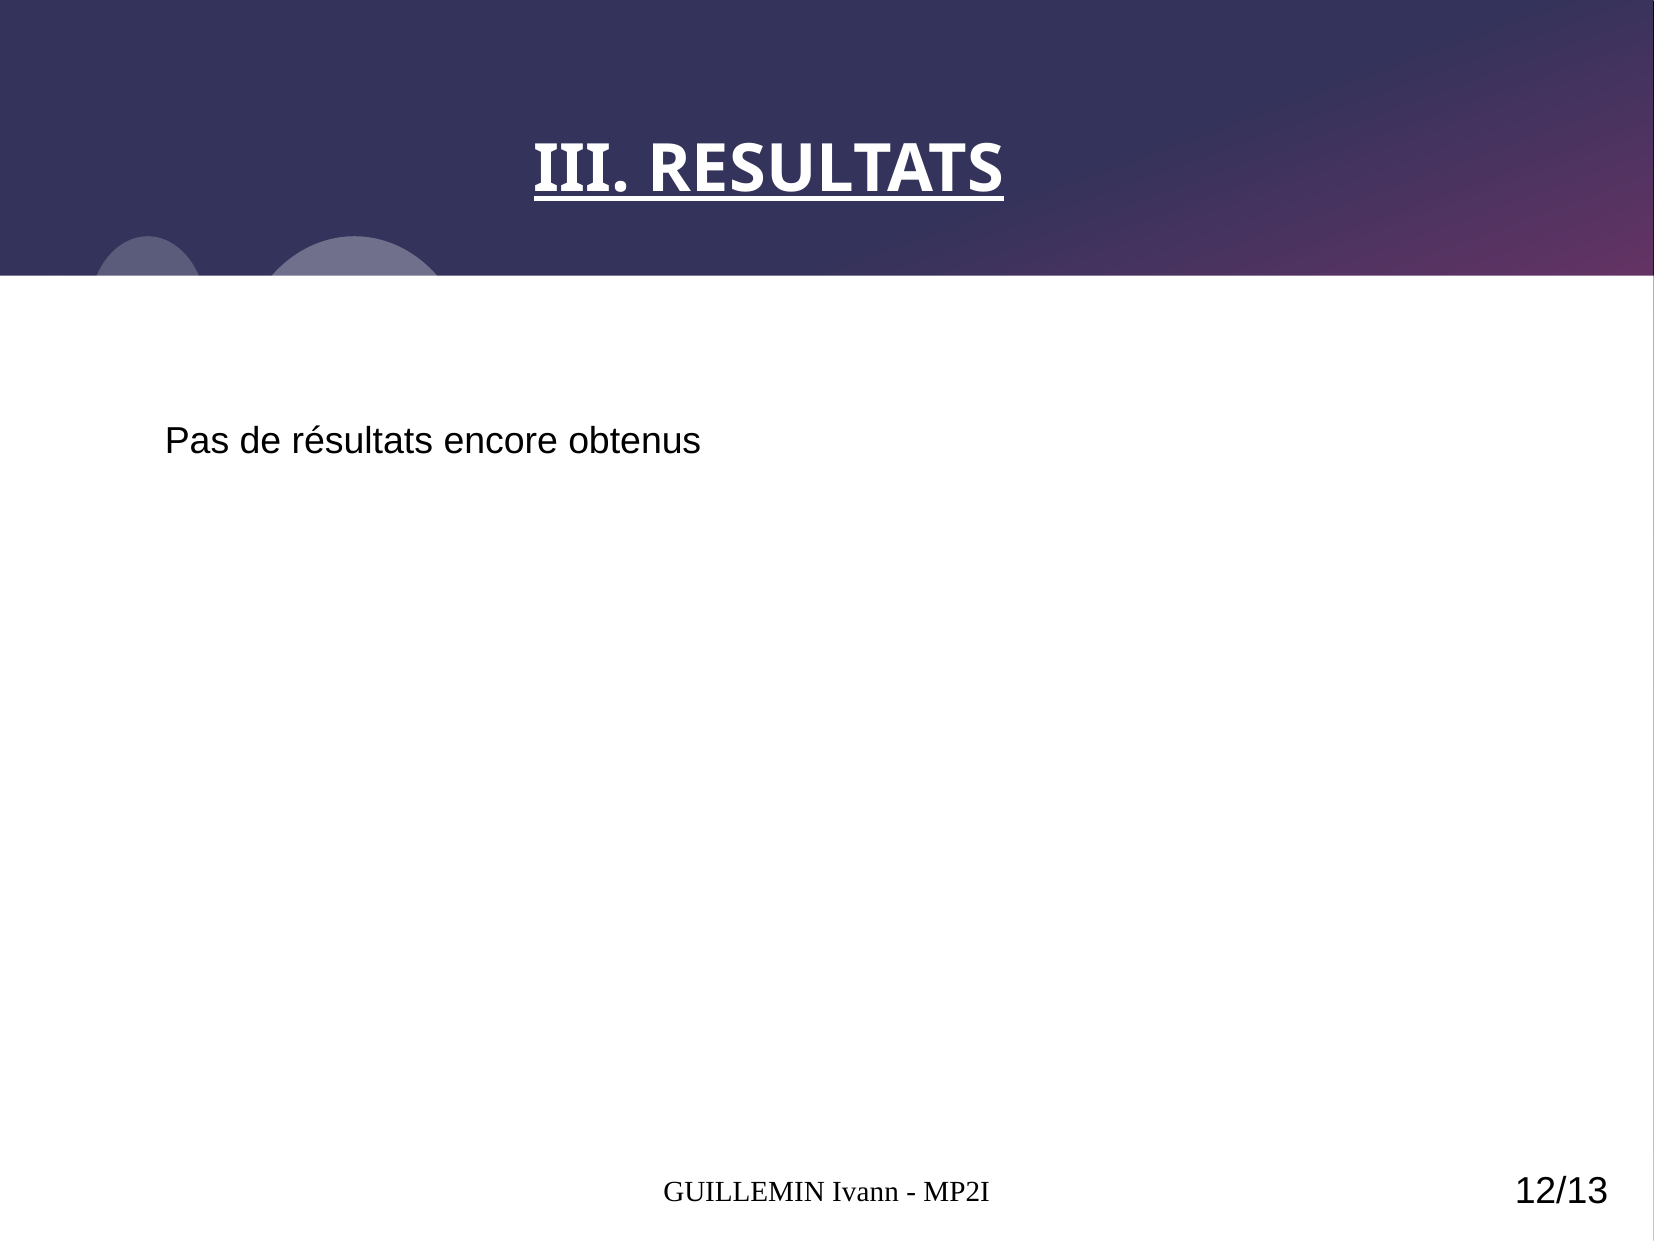

III. RESULTATS
Pas de résultats encore obtenus
GUILLEMIN Ivann - MP2I
12/13